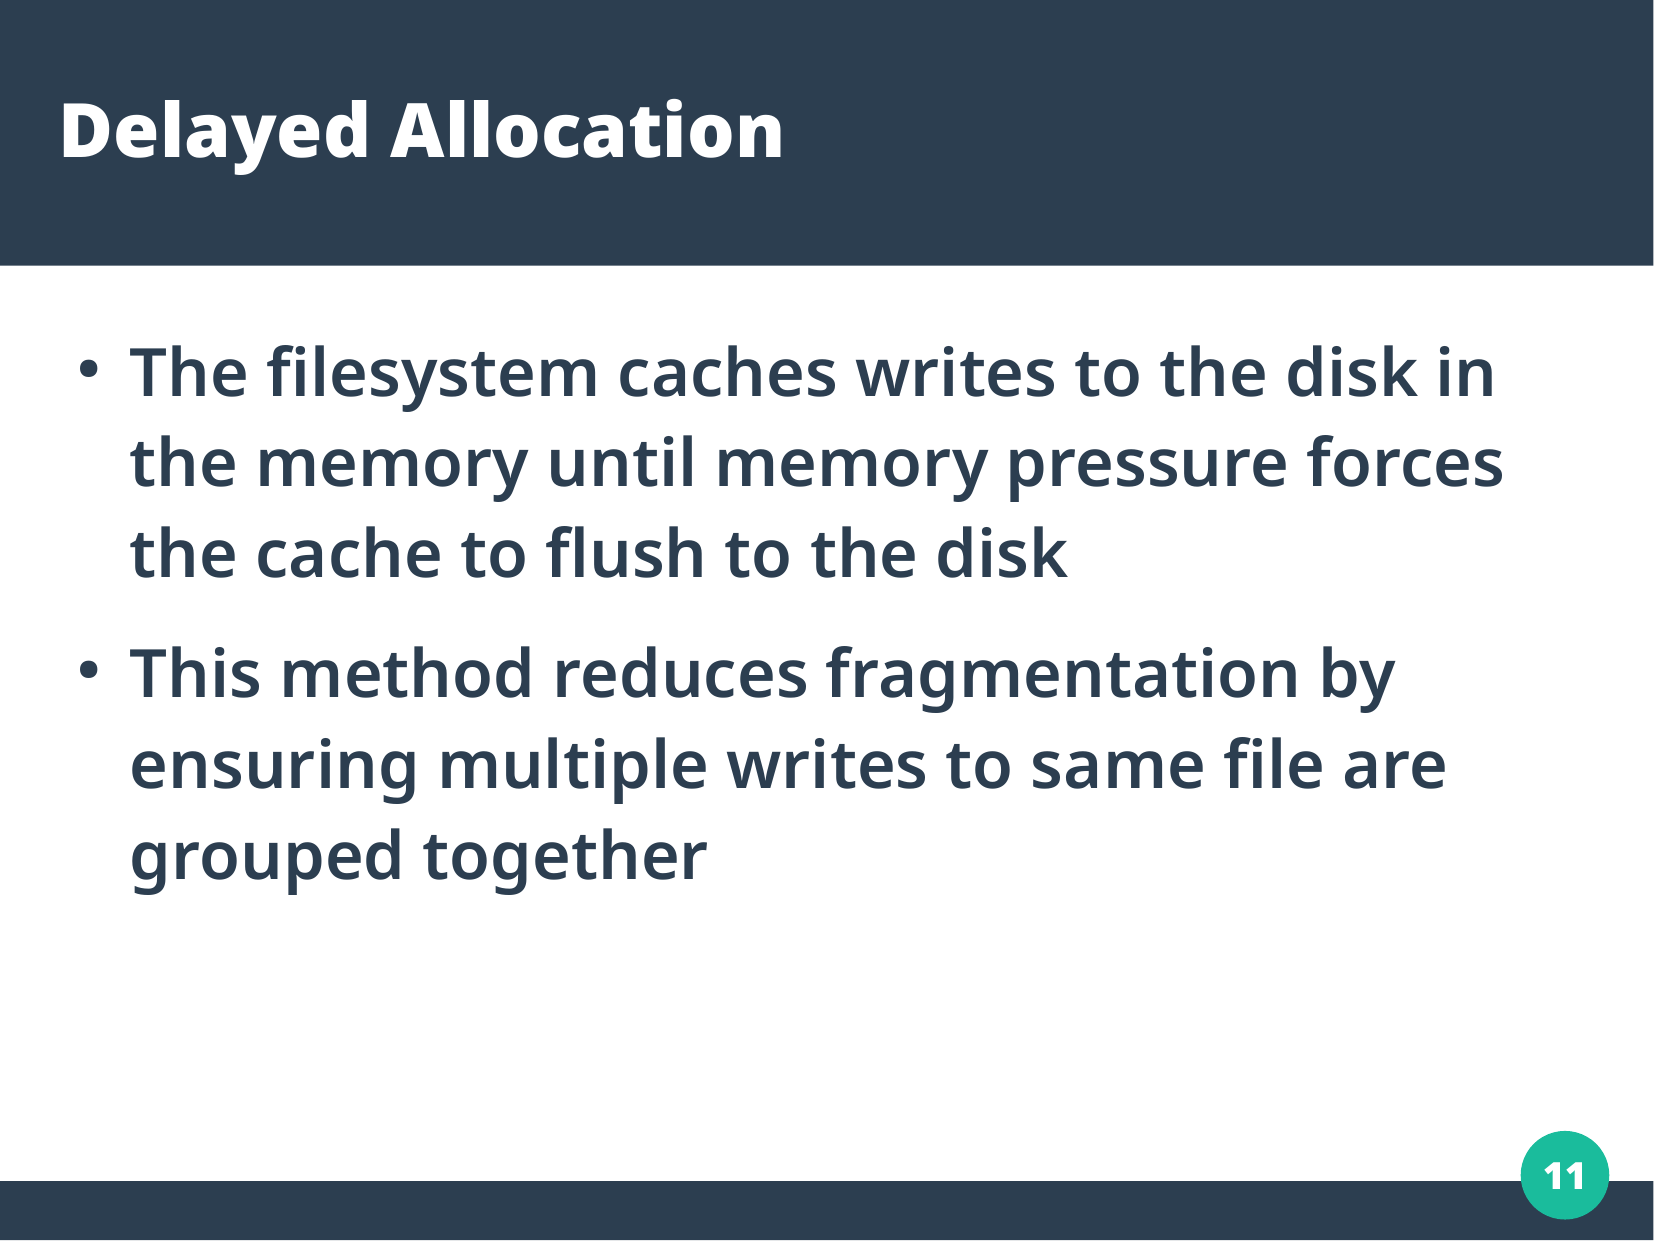

# Delayed Allocation
The filesystem caches writes to the disk in the memory until memory pressure forces the cache to flush to the disk
This method reduces fragmentation by ensuring multiple writes to same file are grouped together
11